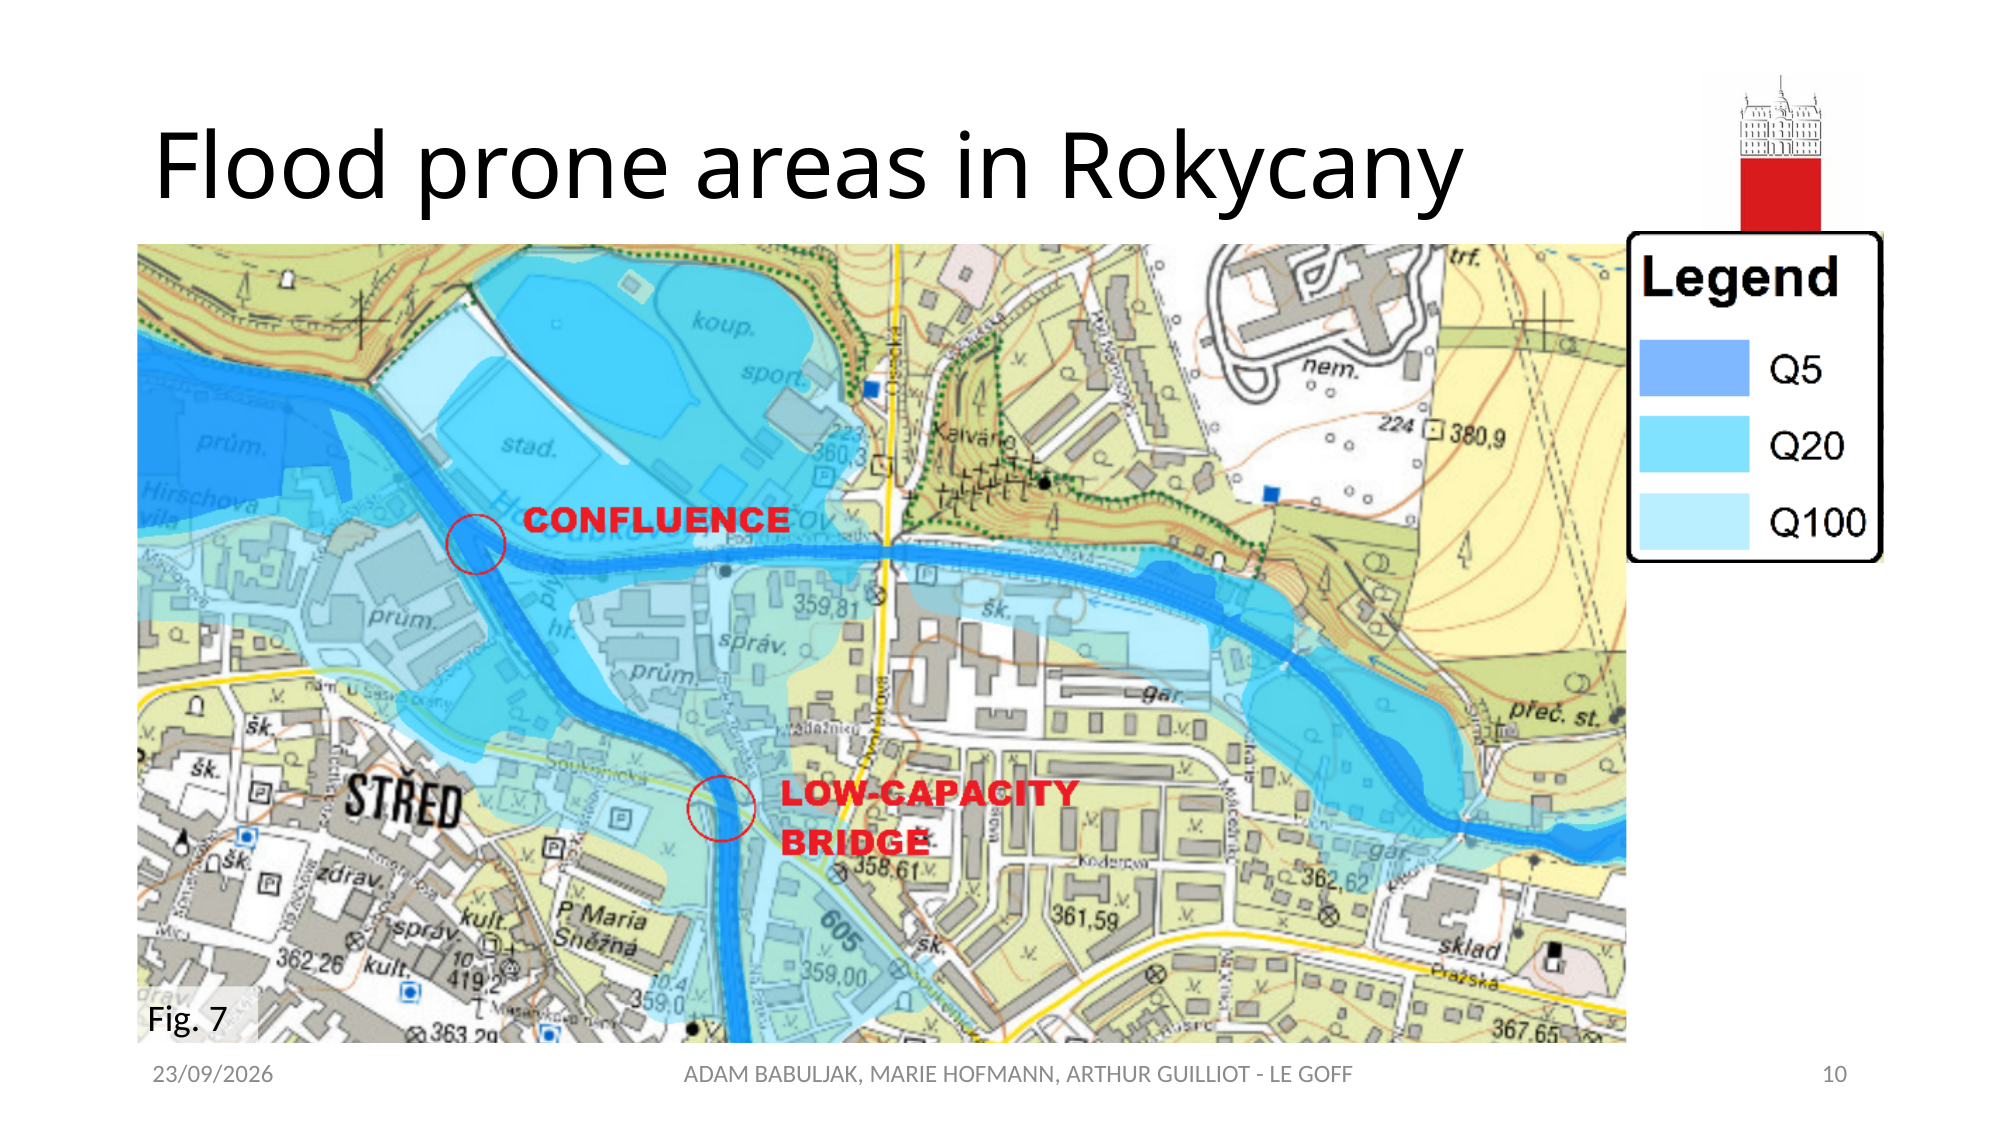

# Flood prone areas in Rokycany
Fig. 7
ADAM BABULJAK, MARIE HOFMANN, ARTHUR GUILLIOT - LE GOFF